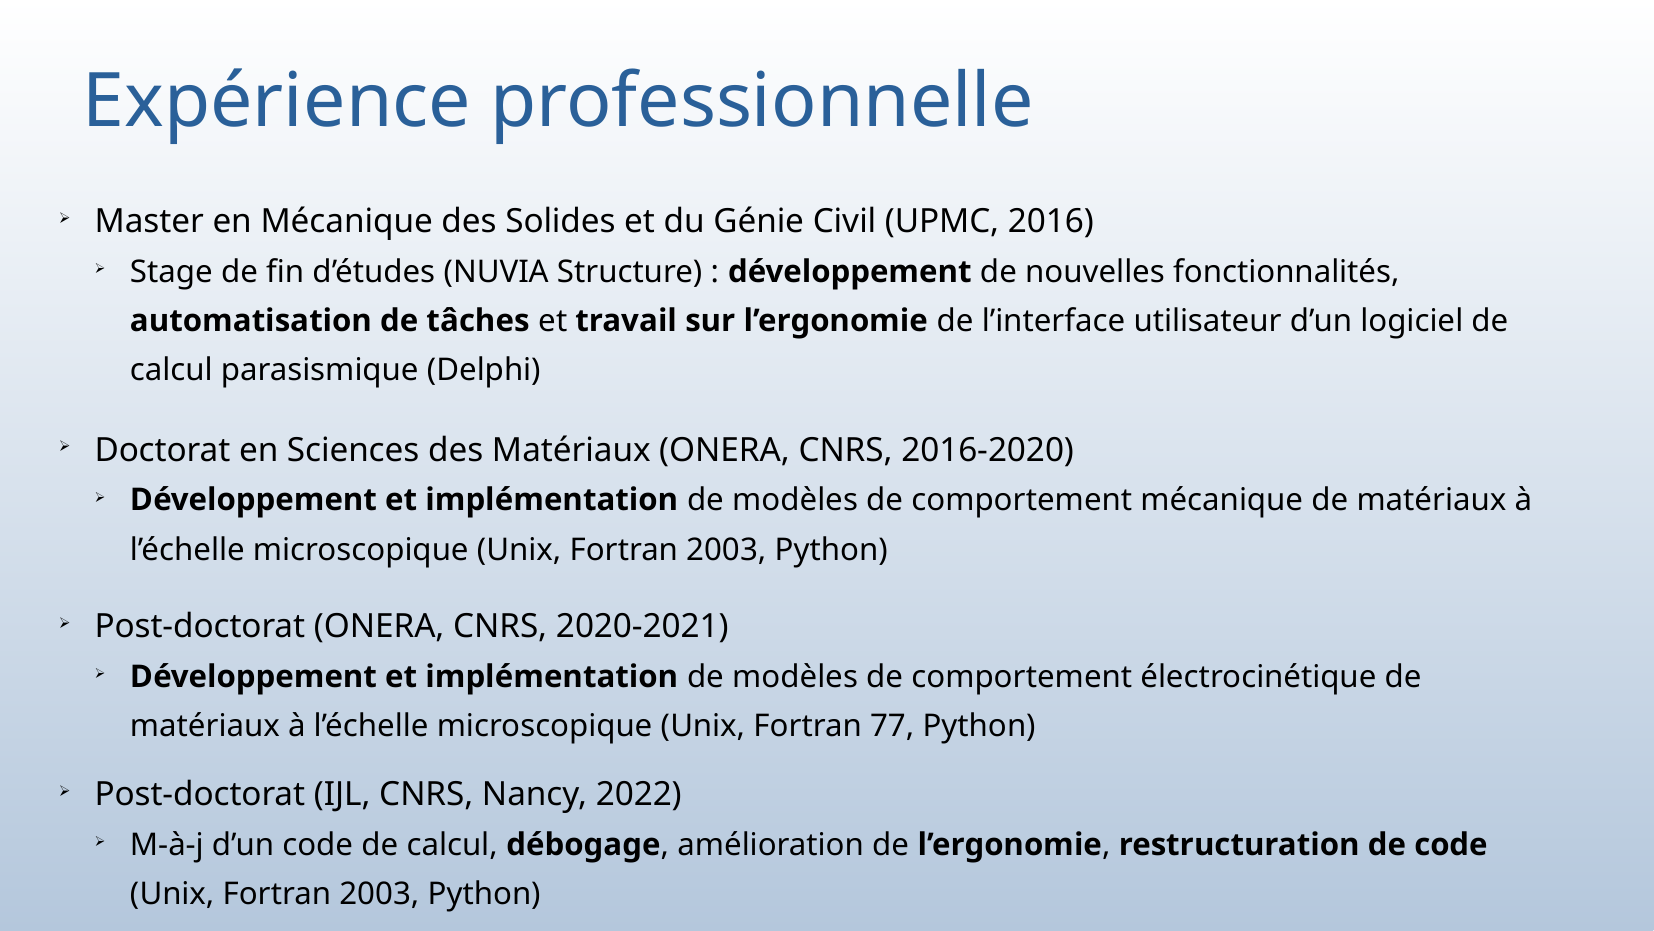

# Expérience professionnelle
Master en Mécanique des Solides et du Génie Civil (UPMC, 2016)
Stage de fin d’études (NUVIA Structure) : développement de nouvelles fonctionnalités, automatisation de tâches et travail sur l’ergonomie de l’interface utilisateur d’un logiciel de calcul parasismique (Delphi)
Doctorat en Sciences des Matériaux (ONERA, CNRS, 2016-2020)
Développement et implémentation de modèles de comportement mécanique de matériaux à l’échelle microscopique (Unix, Fortran 2003, Python)
Post-doctorat (ONERA, CNRS, 2020-2021)
Développement et implémentation de modèles de comportement électrocinétique de matériaux à l’échelle microscopique (Unix, Fortran 77, Python)
Post-doctorat (IJL, CNRS, Nancy, 2022)
M-à-j d’un code de calcul, débogage, amélioration de l’ergonomie, restructuration de code (Unix, Fortran 2003, Python)